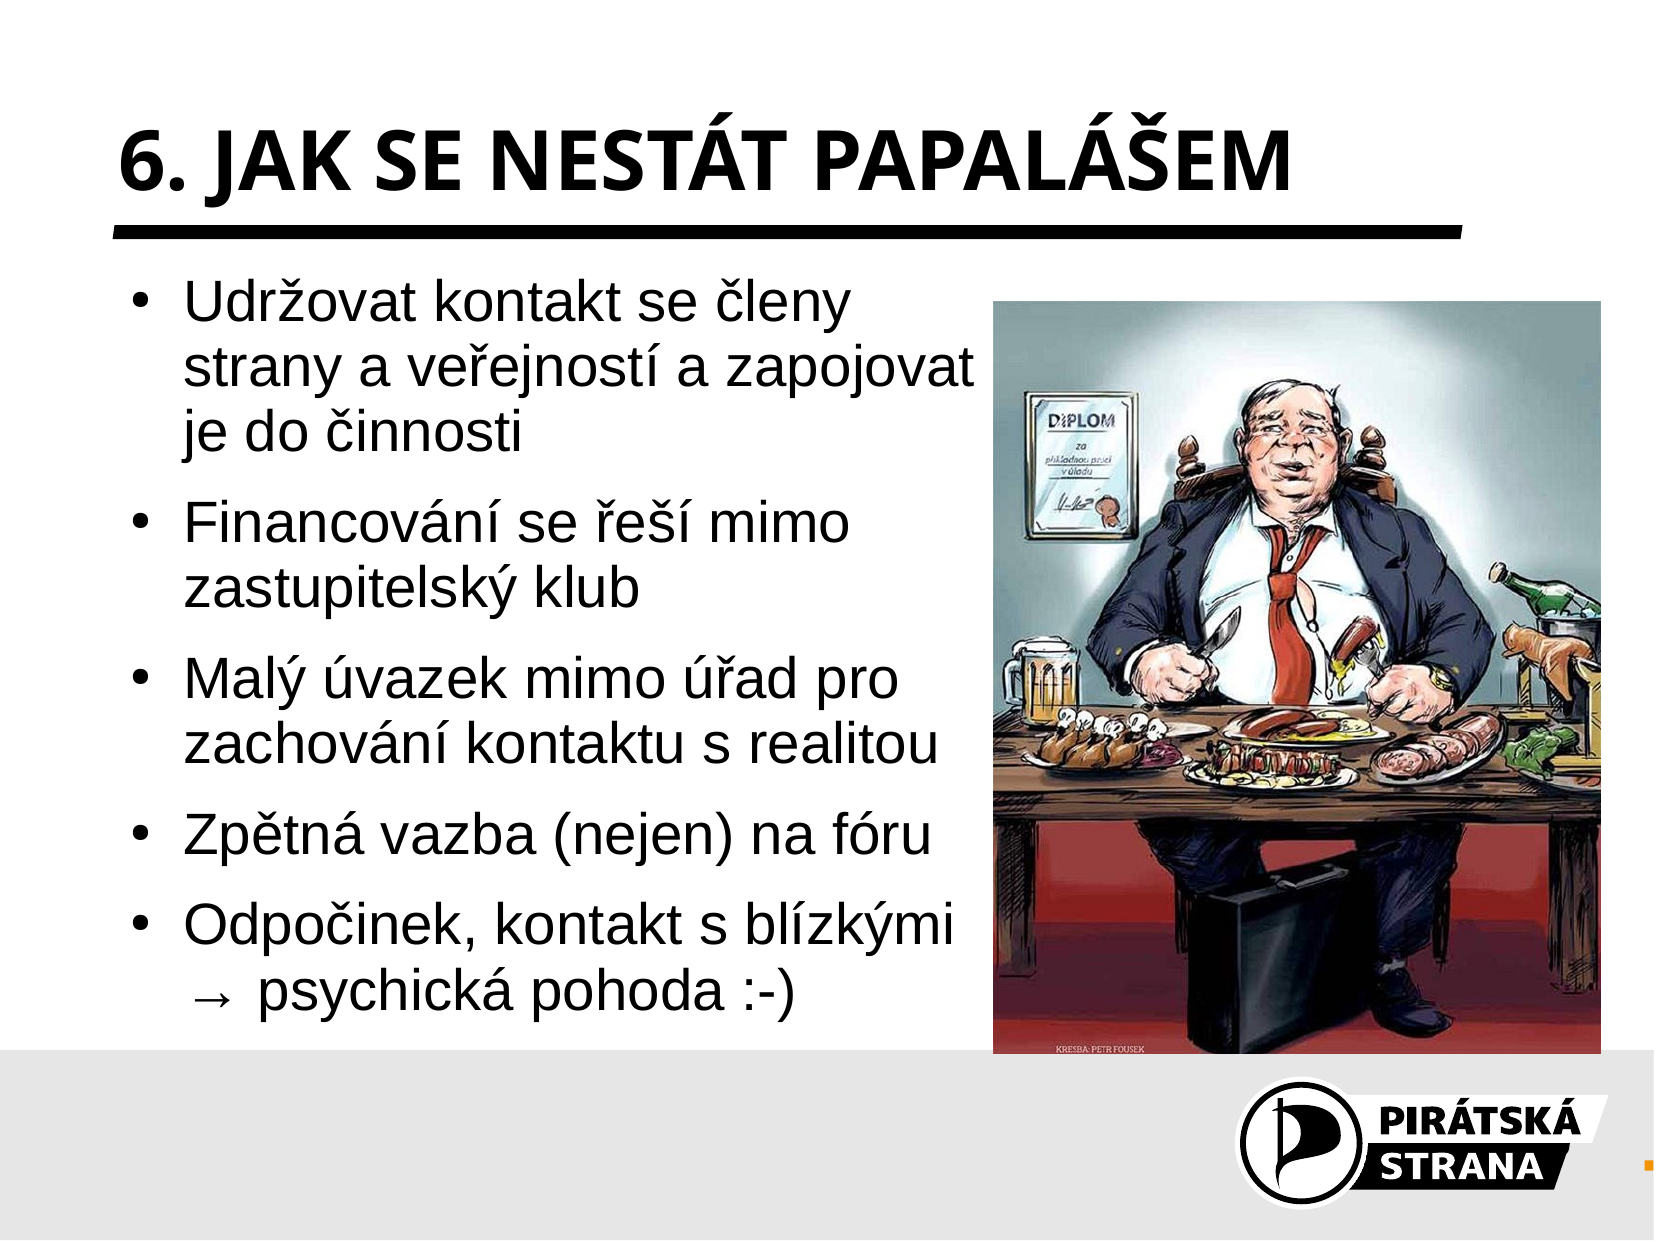

# 6. JAK SE NESTÁT PAPALÁŠEM
Udržovat kontakt se členy strany a veřejností a zapojovat je do činnosti
Financování se řeší mimo zastupitelský klub
Malý úvazek mimo úřad pro zachování kontaktu s realitou
Zpětná vazba (nejen) na fóru
Odpočinek, kontakt s blízkými → psychická pohoda :-)